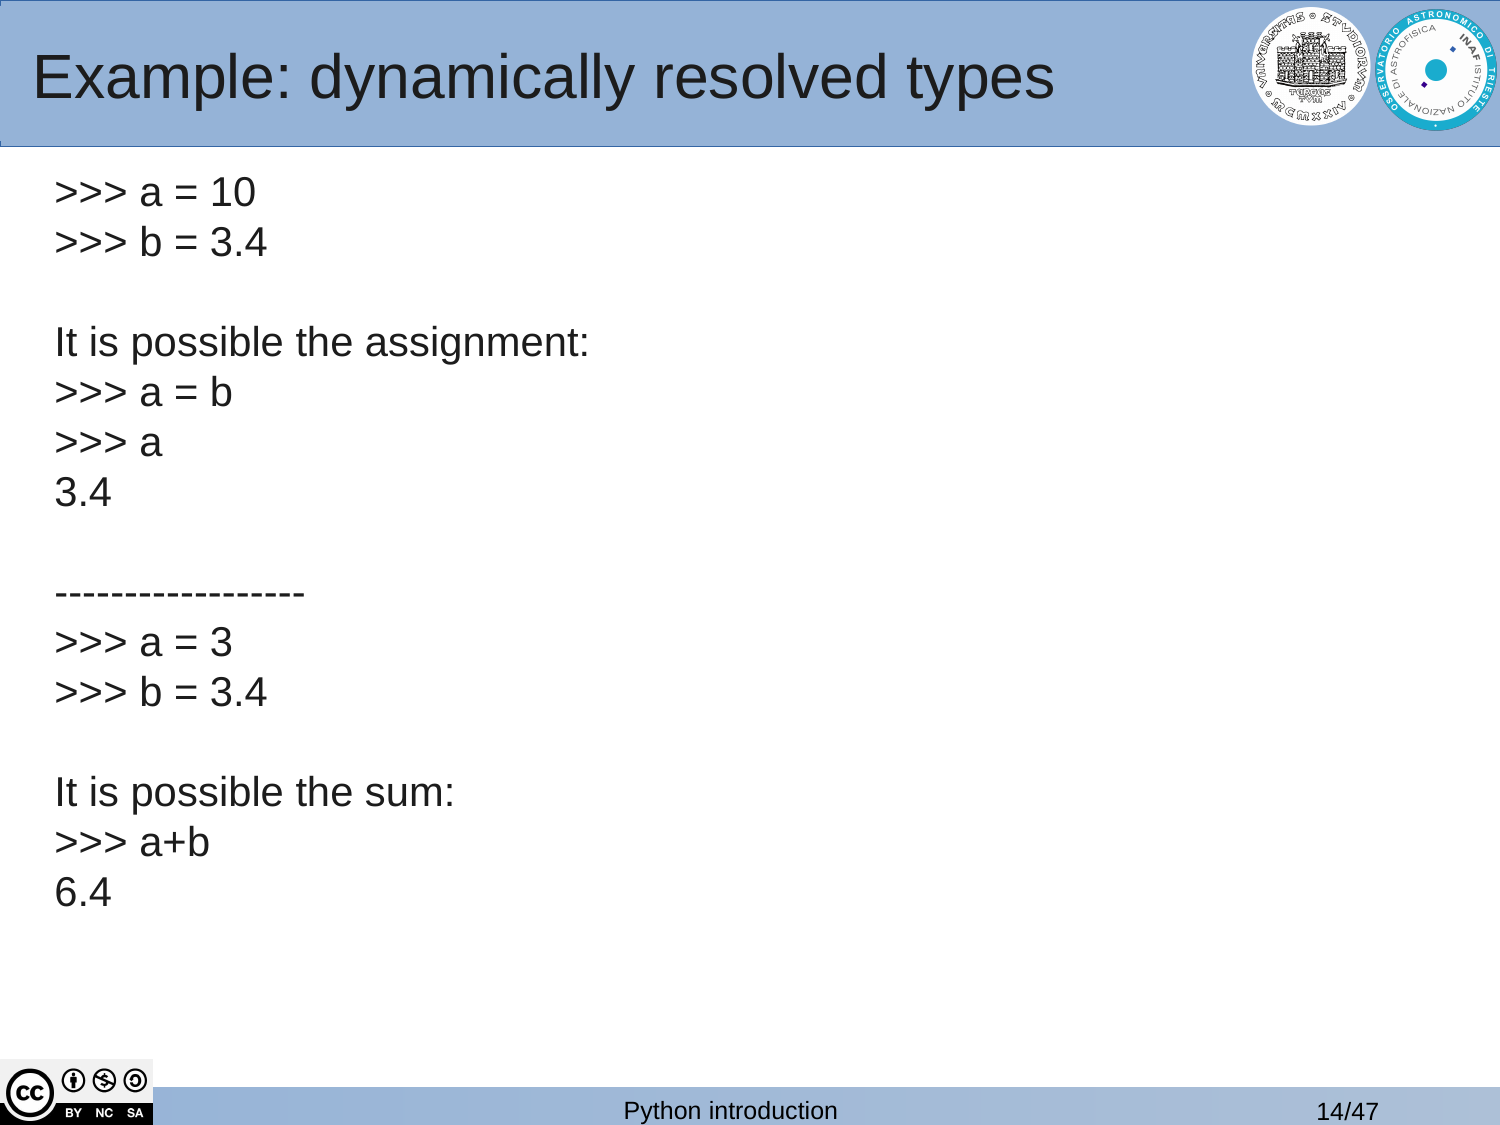

Example: dynamically resolved types
# >>> a = 10
>>> b = 3.4
It is possible the assignment:
>>> a = b
>>> a
3.4
------------------
>>> a = 3
>>> b = 3.4
It is possible the sum:
>>> a+b
6.4